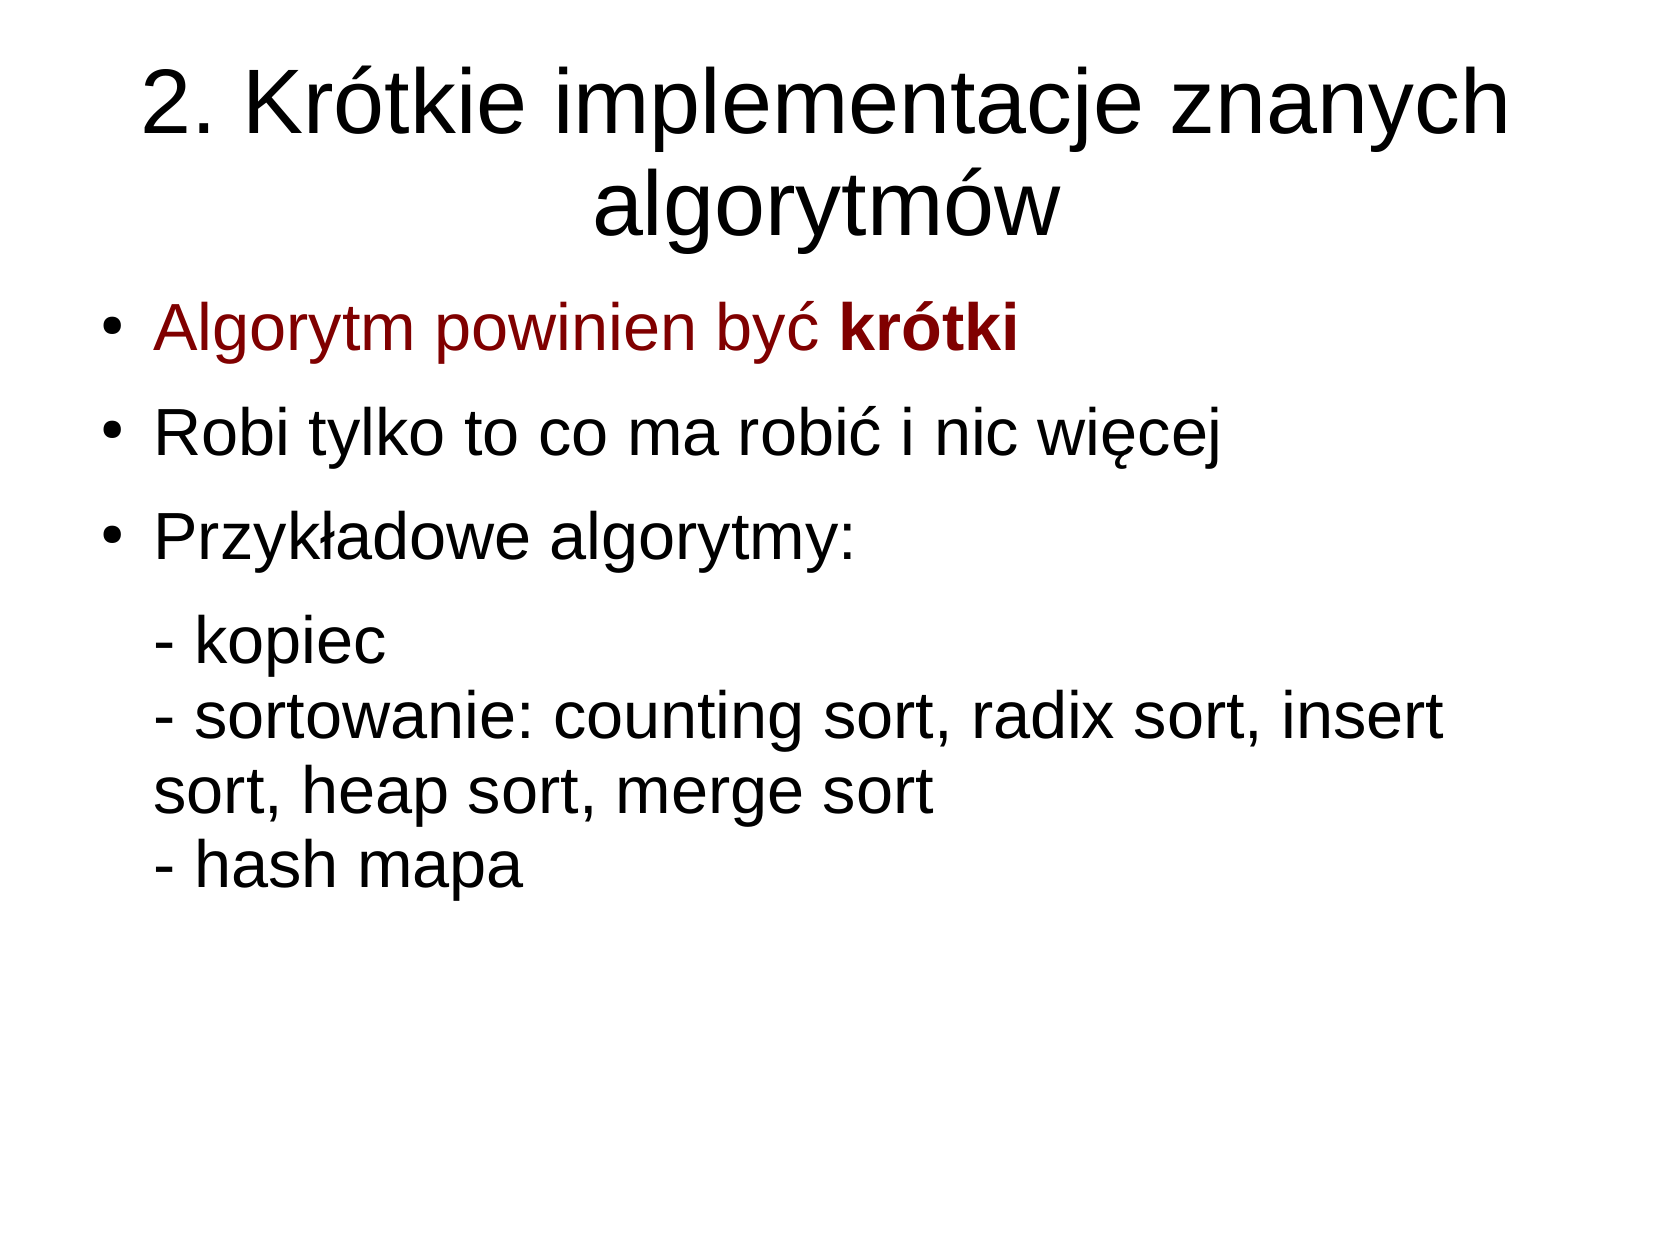

# 2. Krótkie implementacje znanych algorytmów
Algorytm powinien być krótki
Robi tylko to co ma robić i nic więcej
Przykładowe algorytmy:
- kopiec
- sortowanie: counting sort, radix sort, insert sort, heap sort, merge sort
- hash mapa